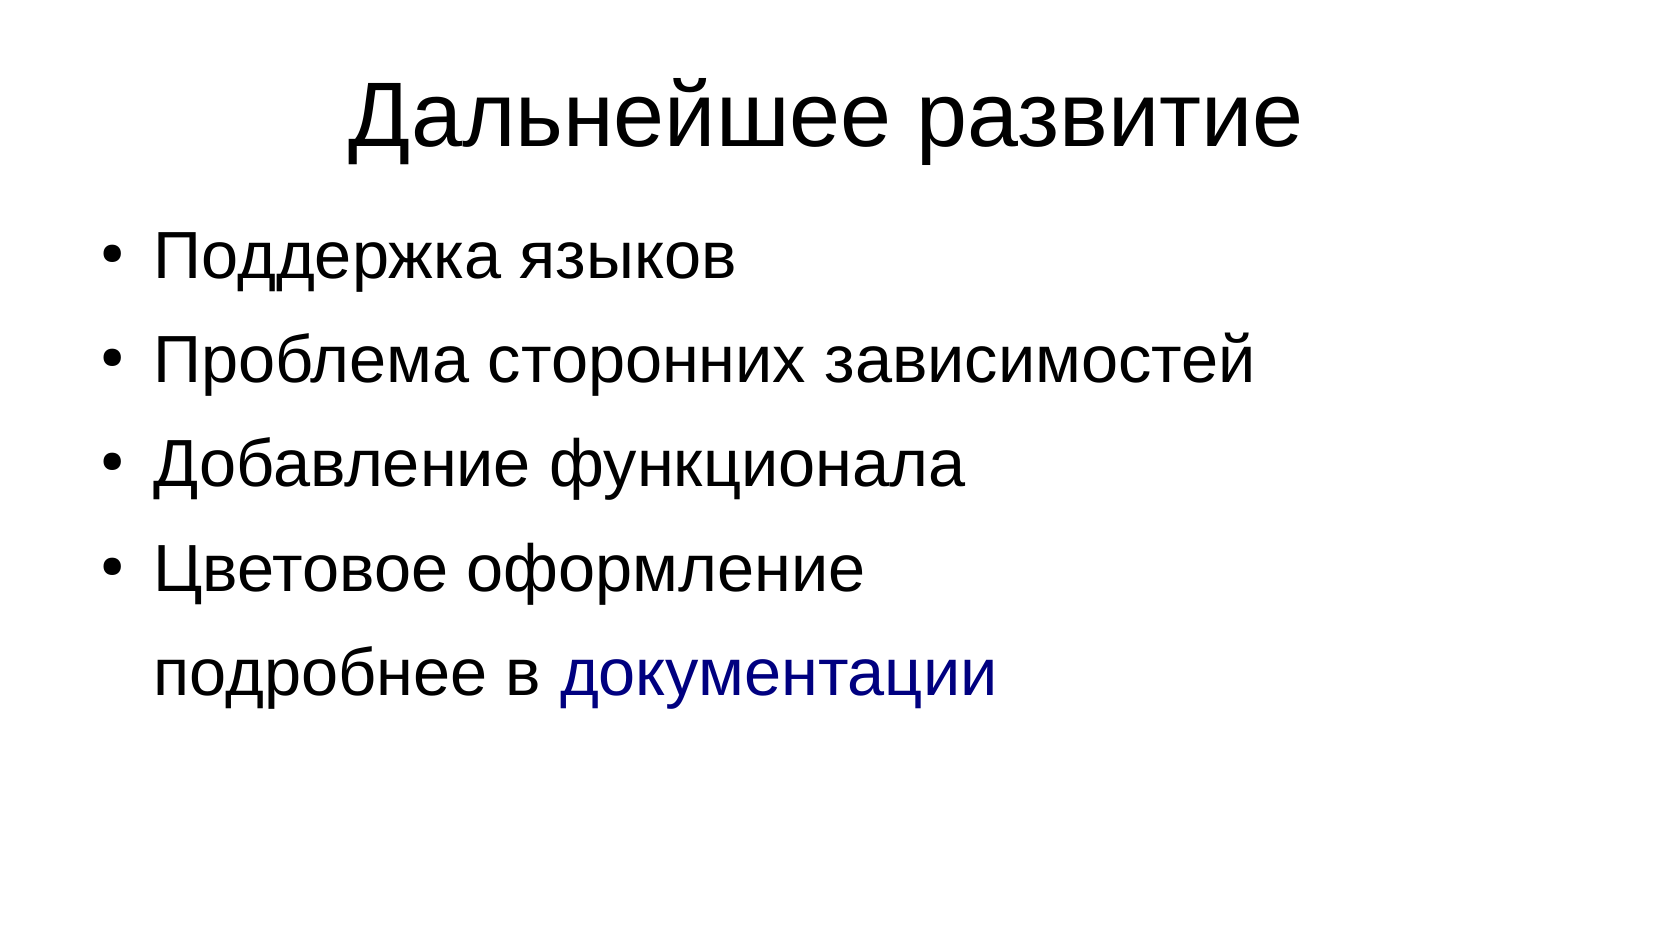

# Дальнейшее развитие
Поддержка языков
Проблема сторонних зависимостей
Добавление функционала
Цветовое оформление
подробнее в документации